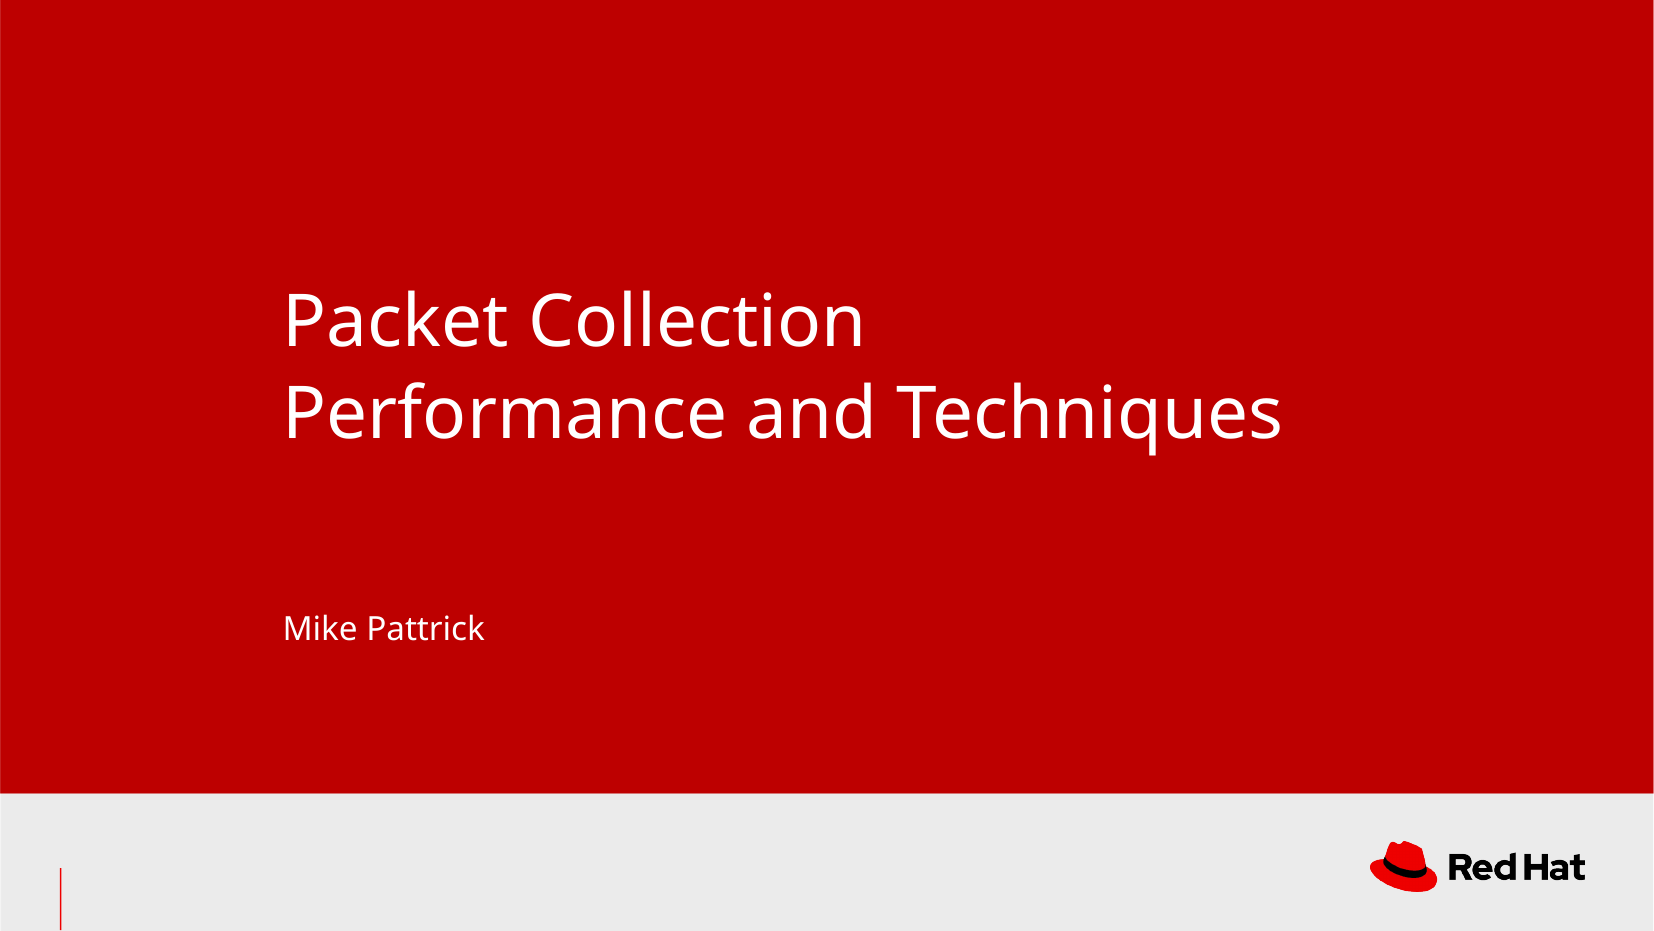

# Packet Collection Performance and Techniques
Mike Pattrick